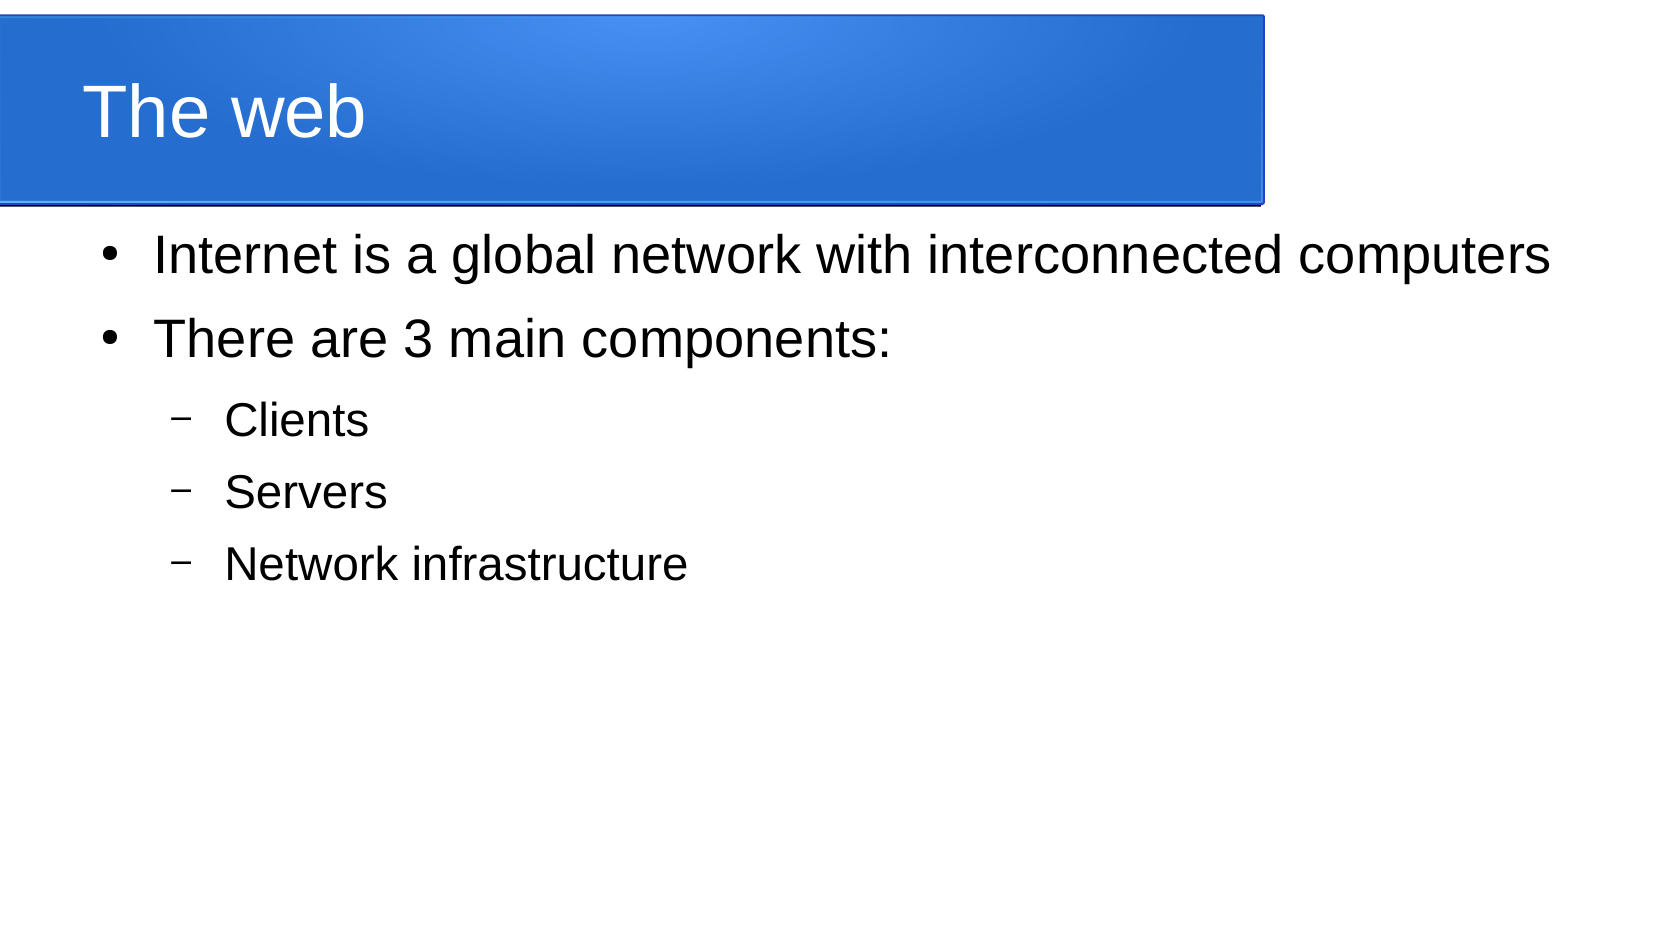

# The web
Internet is a global network with interconnected computers
There are 3 main components:
Clients
Servers
Network infrastructure